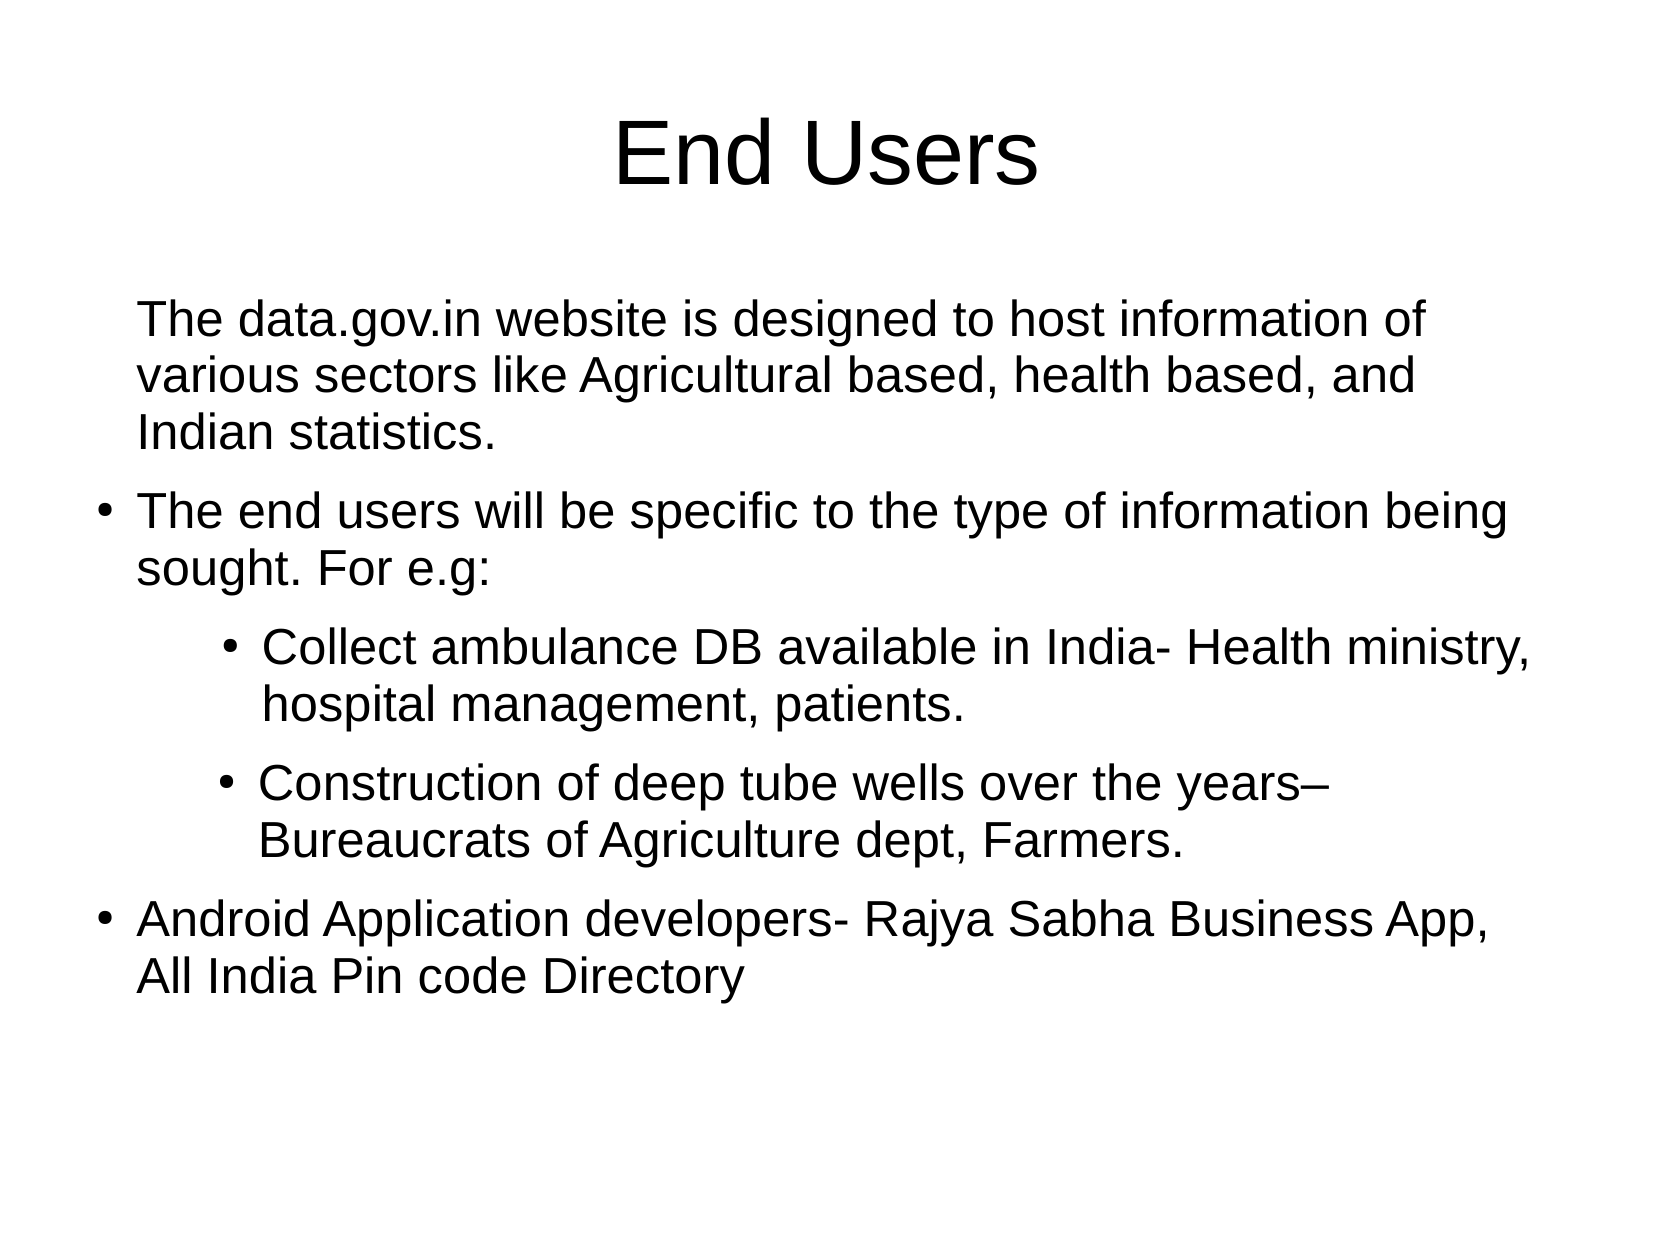

# End Users
The data.gov.in website is designed to host information of various sectors like Agricultural based, health based, and Indian statistics.
The end users will be specific to the type of information being sought. For e.g:
Collect ambulance DB available in India- Health ministry, hospital management, patients.
Construction of deep tube wells over the years– Bureaucrats of Agriculture dept, Farmers.
Android Application developers- Rajya Sabha Business App, All India Pin code Directory